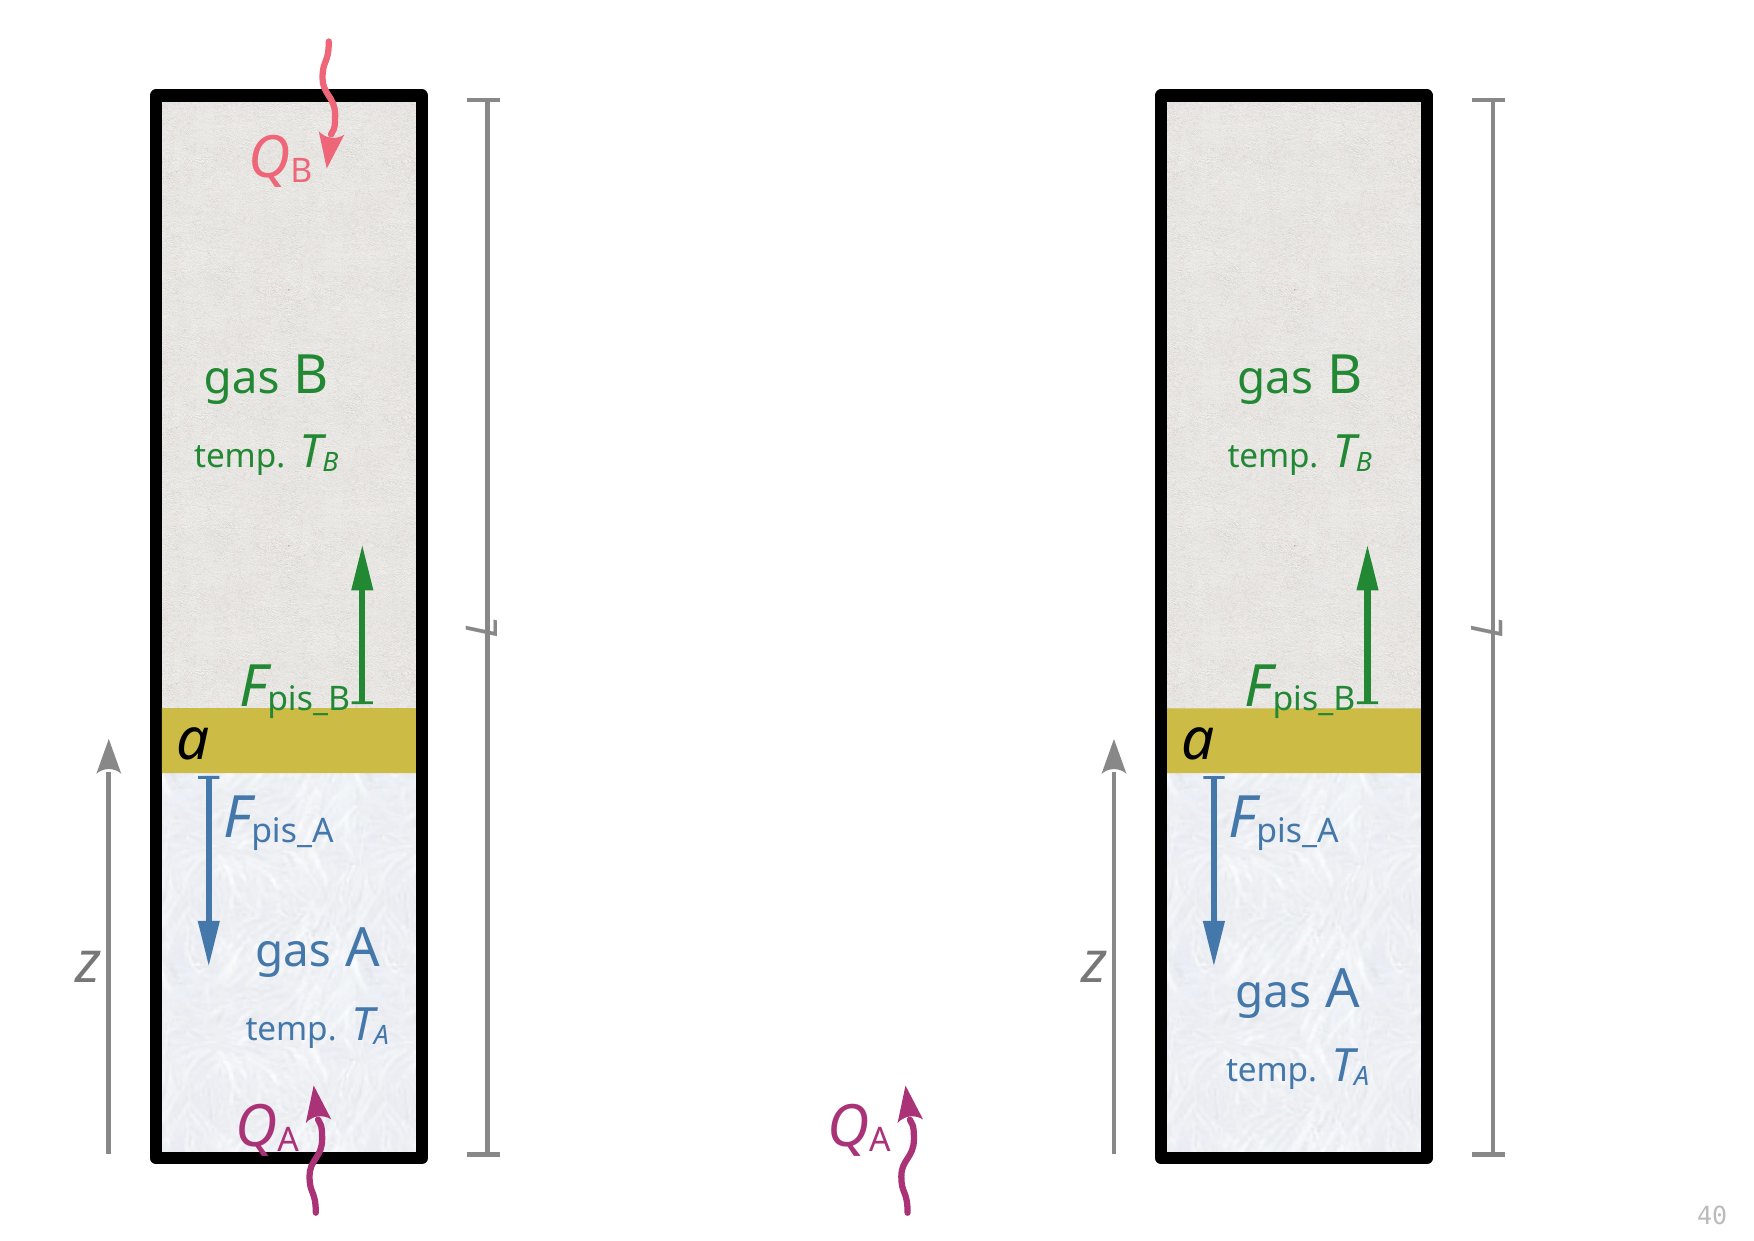

QB
gas B
temp. TB
gas B
temp. TB
Fpis_B
Fpis_B
a
a
Fpis_A
Fpis_A
gas A
temp. TA
z
z
gas A
temp. TA
QA
QA